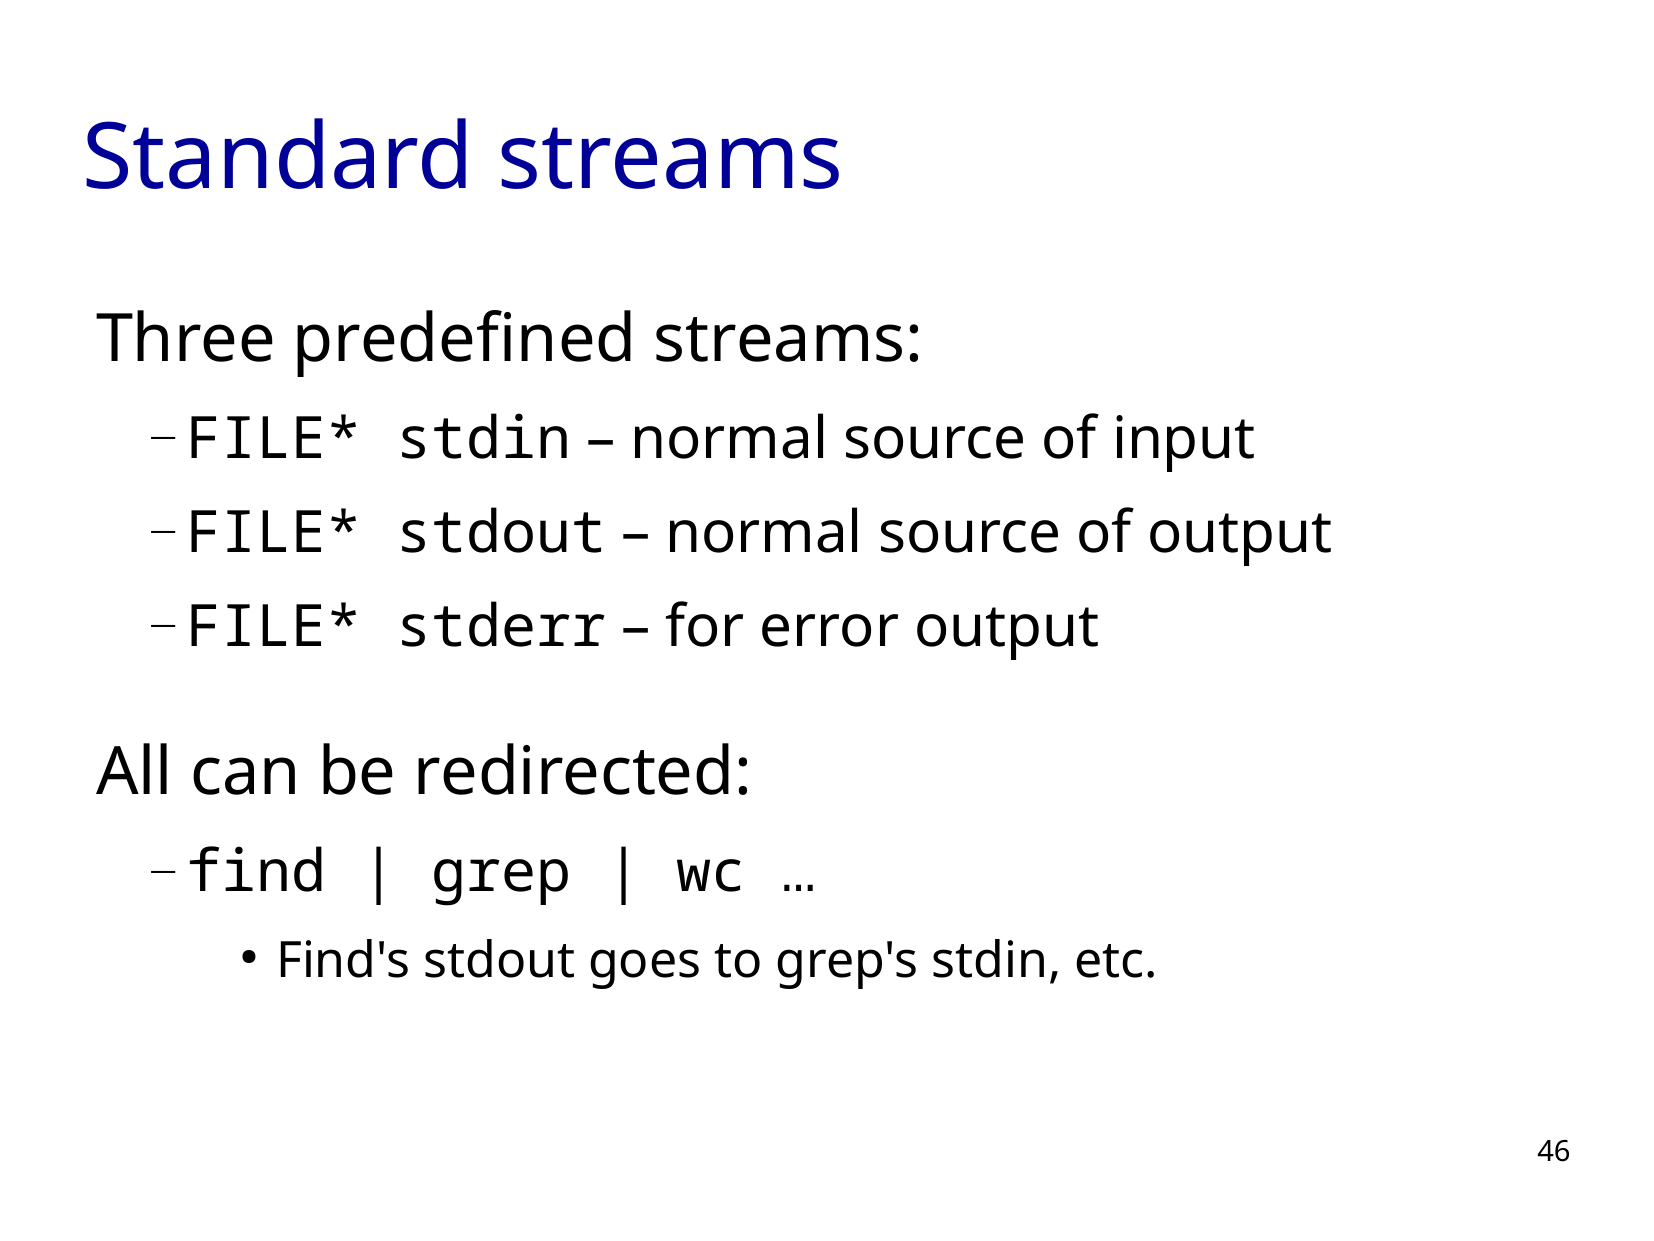

# Standard streams
Three predefined streams:
FILE* stdin – normal source of input
FILE* stdout – normal source of output
FILE* stderr – for error output
All can be redirected:
find | grep | wc …
Find's stdout goes to grep's stdin, etc.
46